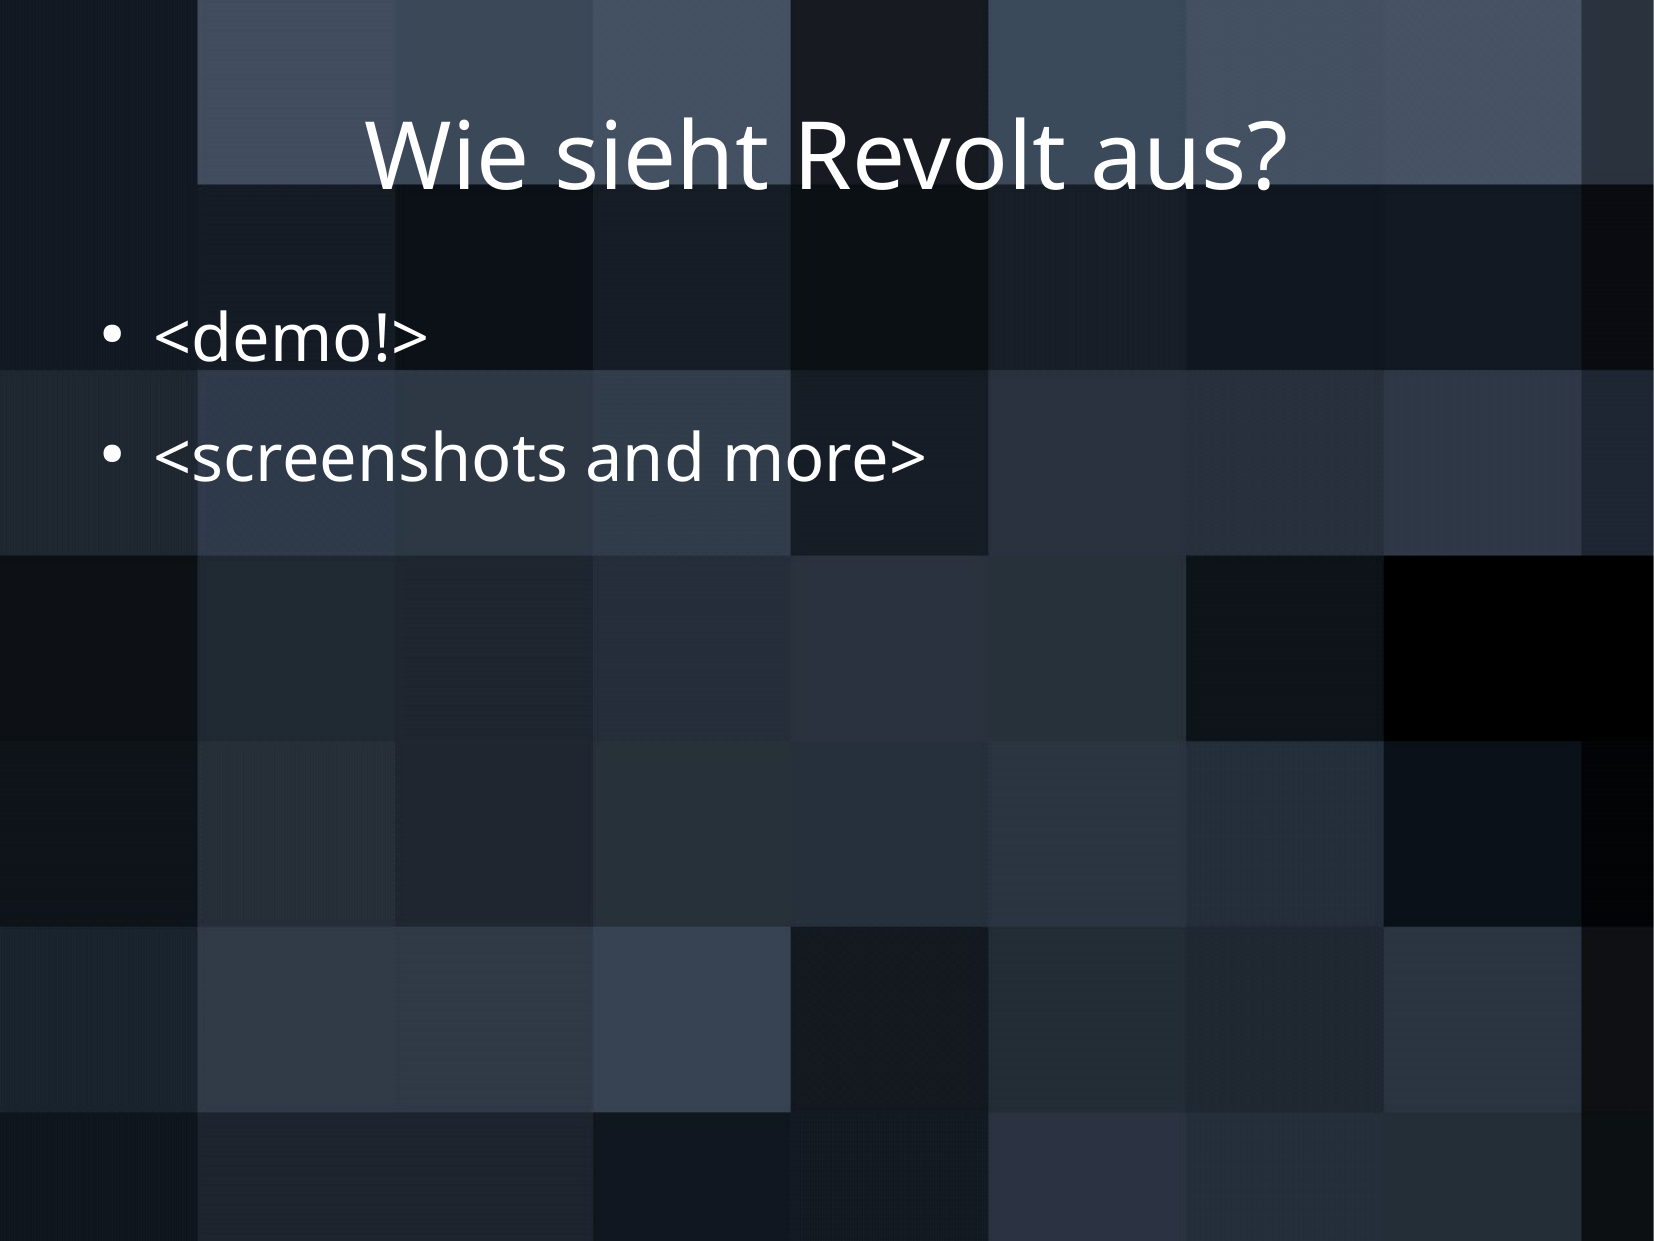

# Wie sieht Revolt aus?
<demo!>
<screenshots and more>